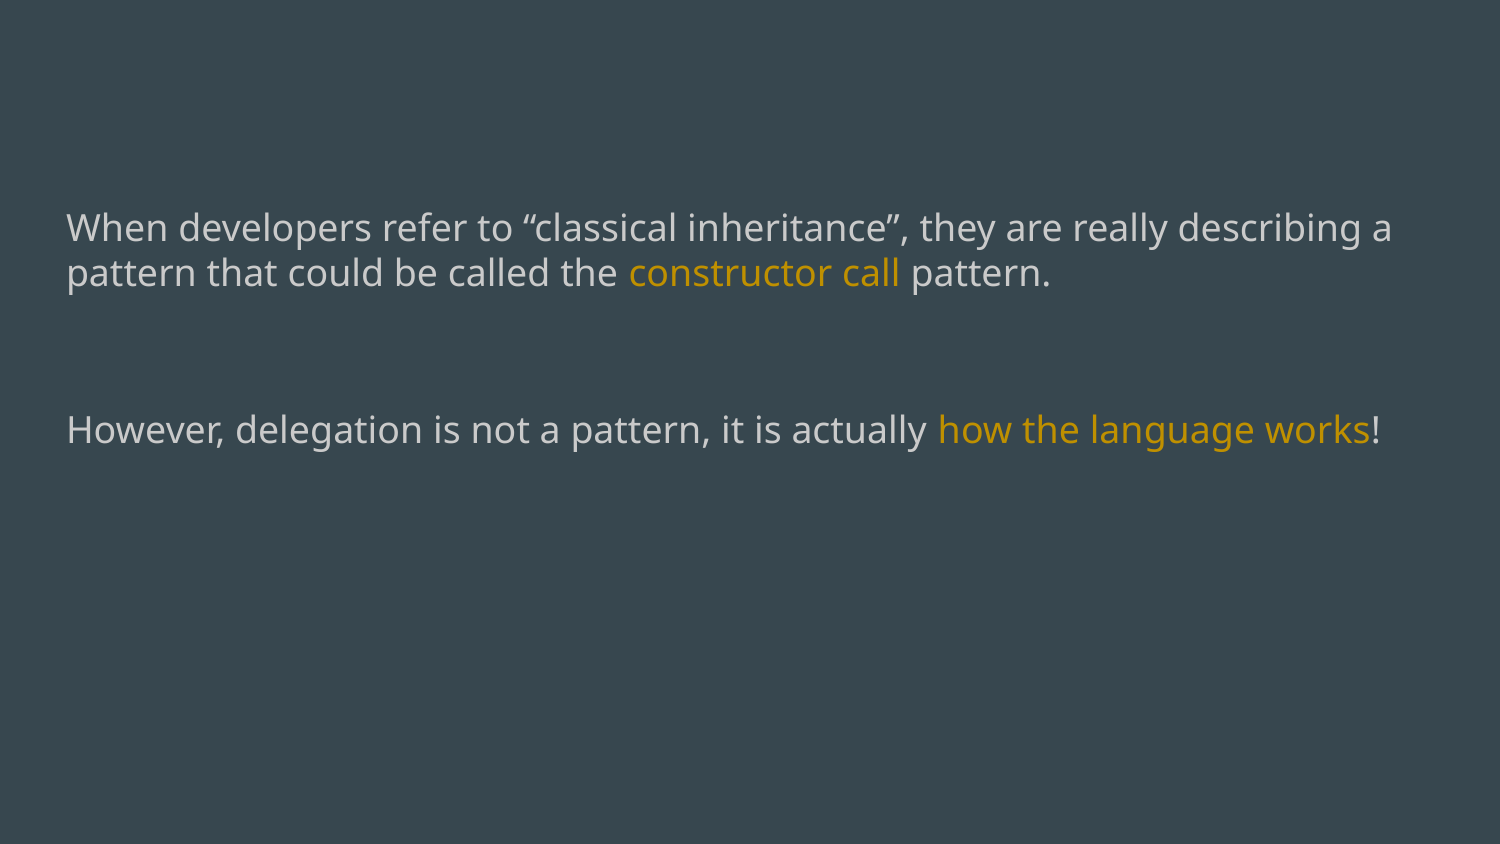

# When developers refer to “classical inheritance”, they are really describing a pattern that could be called the constructor call pattern.
However, delegation is not a pattern, it is actually how the language works!